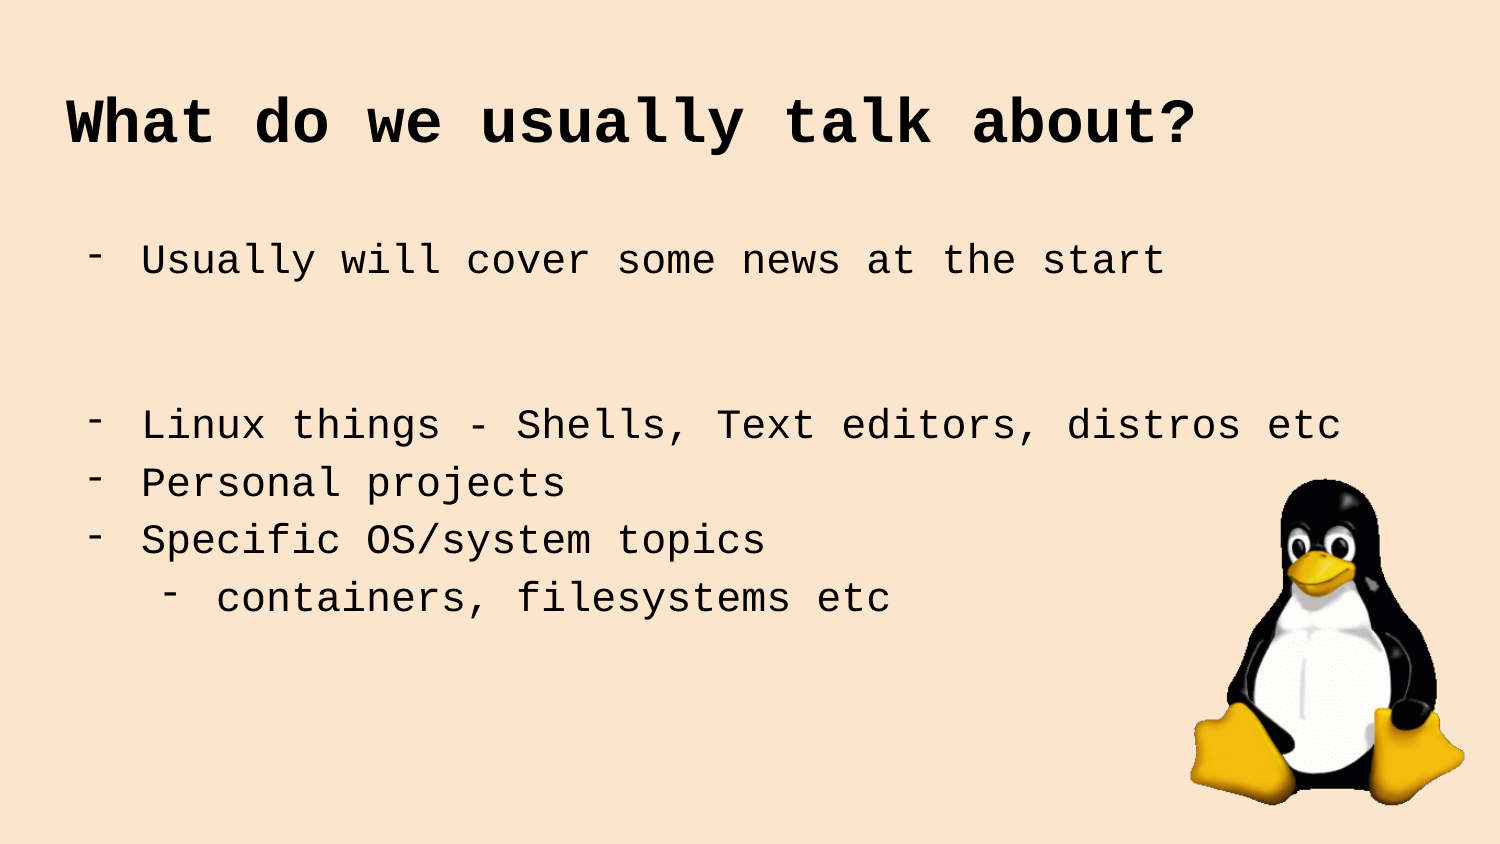

# What do we usually talk about?
Usually will cover some news at the start
Linux things - Shells, Text editors, distros etc
Personal projects
Specific OS/system topics
containers, filesystems etc